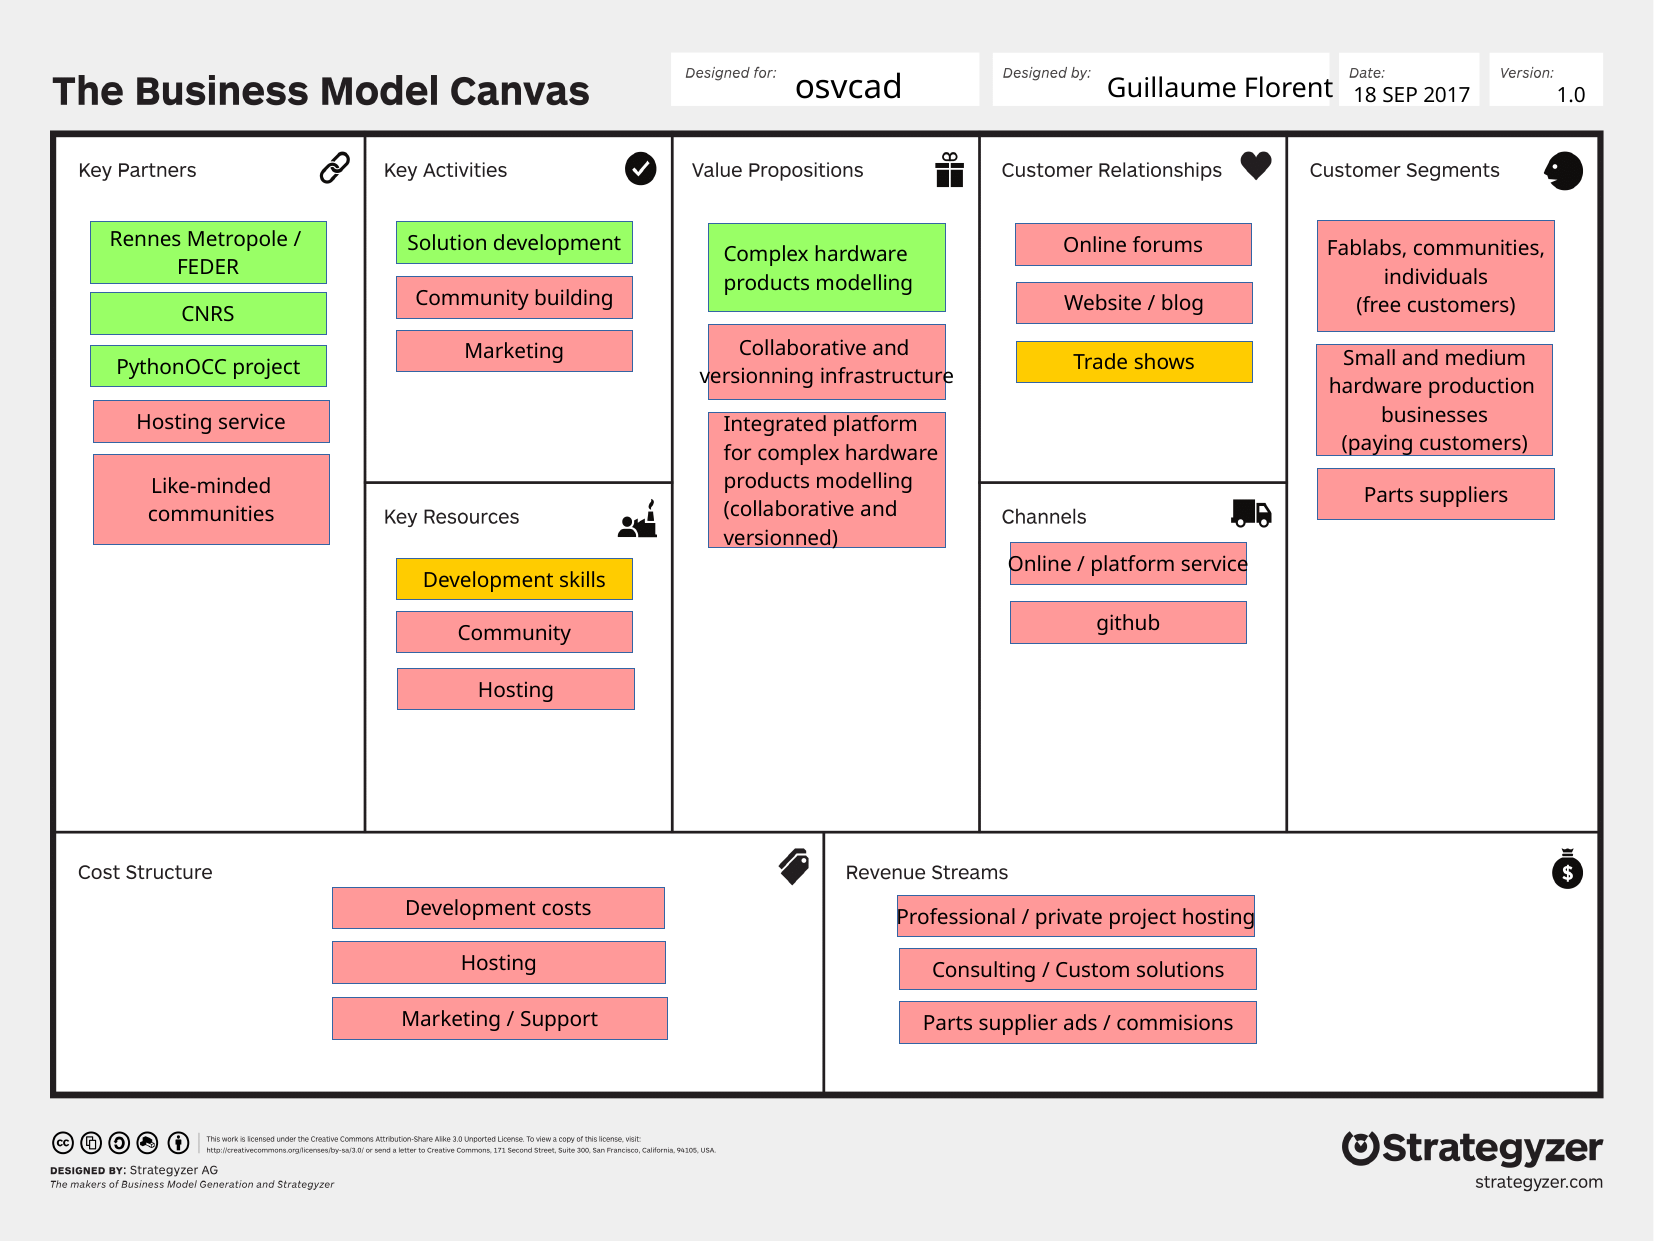

osvcad
Guillaume Florent
18 SEP 2017
1.0
Fablabs, communities,
individuals
(free customers)
Rennes Metropole /
FEDER
Solution development
Complex hardware
products modelling
Online forums
Community building
Website / blog
CNRS
Collaborative and
versionning infrastructure
Marketing
Trade shows
Small and medium
hardware production
businesses
(paying customers)
PythonOCC project
Hosting service
Integrated platform
for complex hardware
products modelling
(collaborative and
versionned)
Like-minded
communities
Parts suppliers
Online / platform service
Development skills
github
Community
Hosting
Development costs
Professional / private project hosting
Hosting
Consulting / Custom solutions
Marketing / Support
Parts supplier ads / commisions